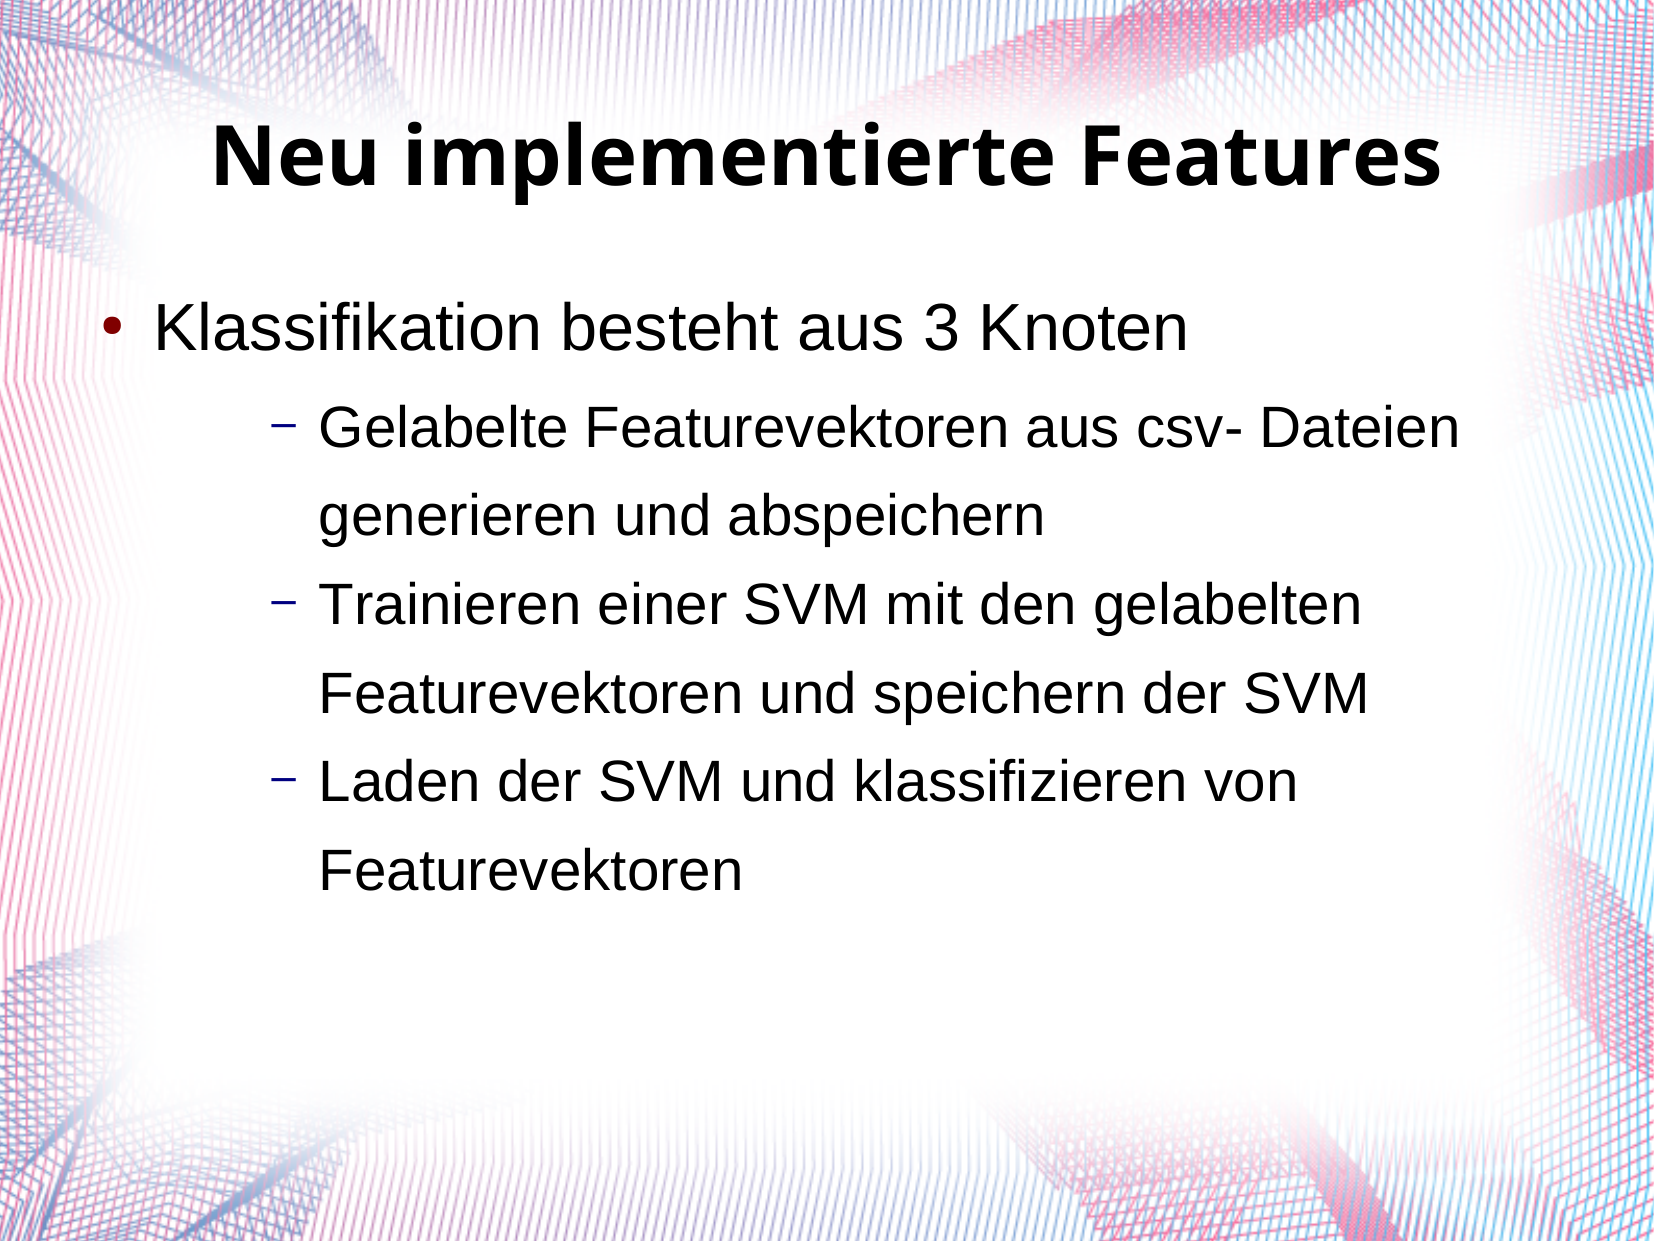

# Neu implementierte Features
Klassifikation besteht aus 3 Knoten
Gelabelte Featurevektoren aus csv- Dateien
generieren und abspeichern
Trainieren einer SVM mit den gelabelten
Featurevektoren und speichern der SVM
Laden der SVM und klassifizieren von
Featurevektoren